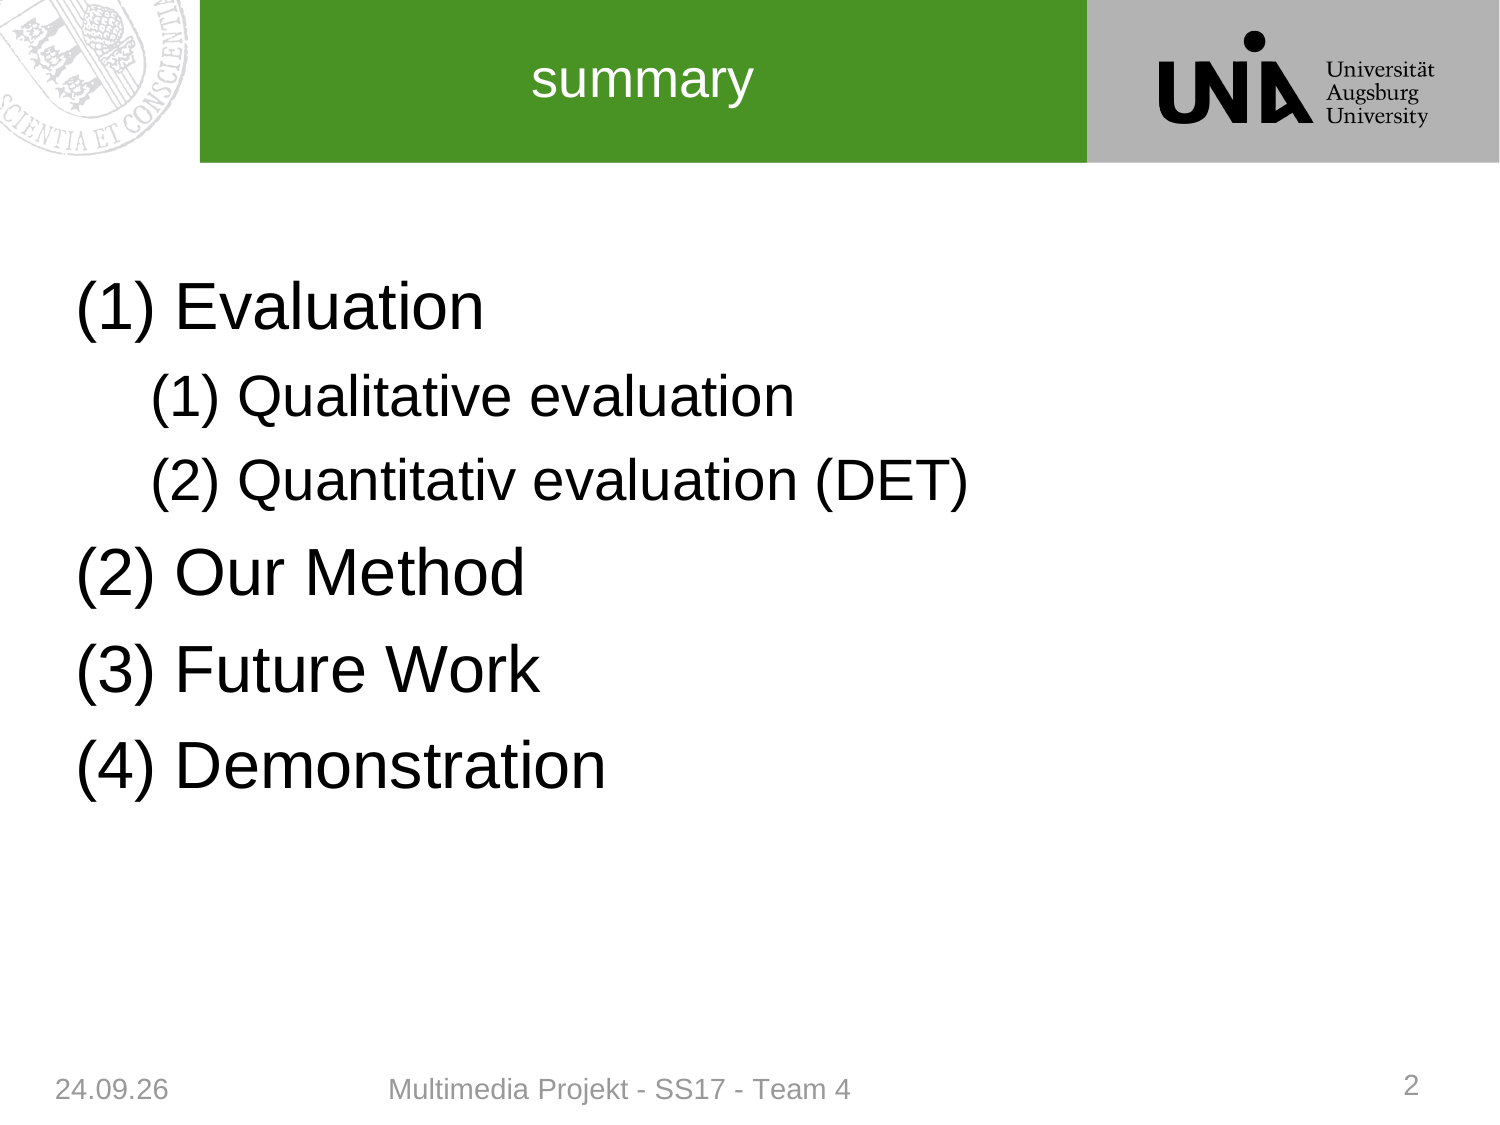

# summary
 Evaluation
 Qualitative evaluation
 Quantitativ evaluation (DET)
 Our Method
 Future Work
 Demonstration
2
Multimedia Projekt - SS17 - Team 4